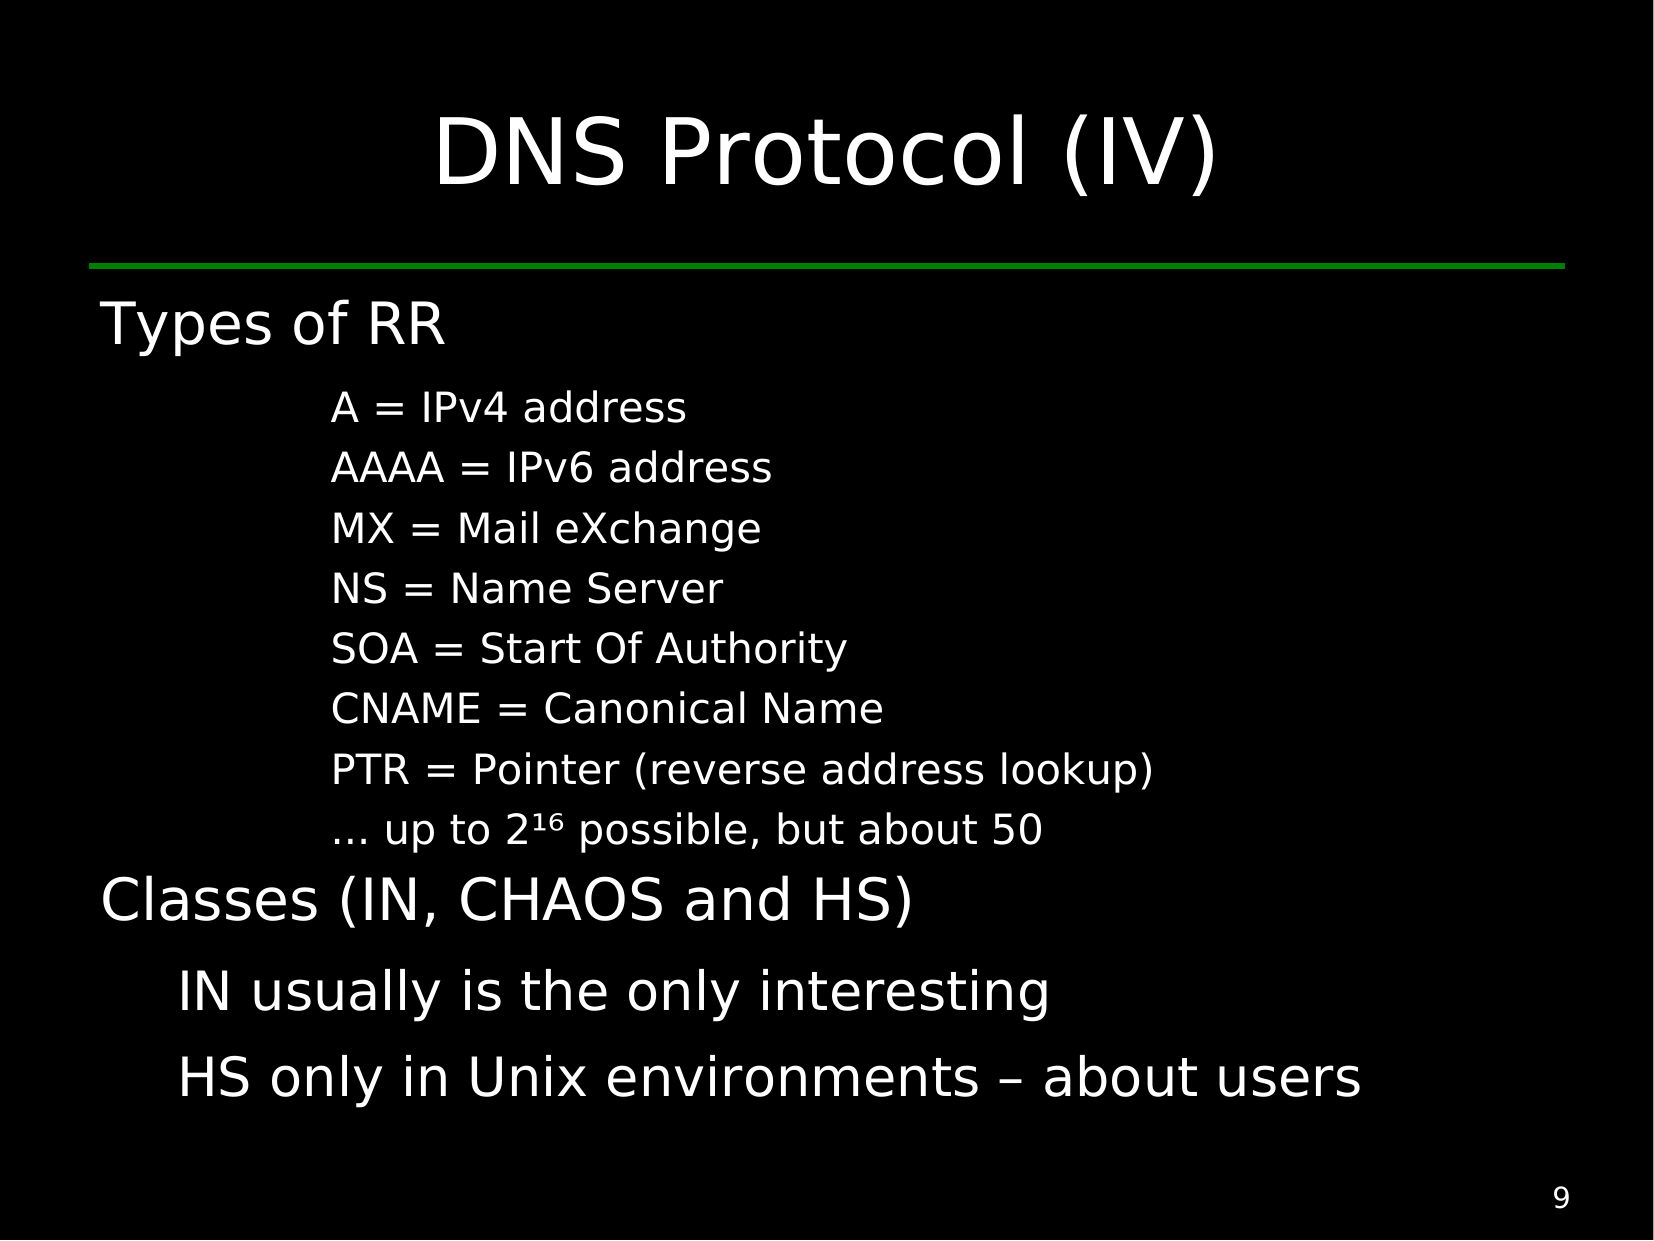

# DNS Protocol (IV)
Types of RR
A = IPv4 address
AAAA = IPv6 address
MX = Mail eXchange
NS = Name Server
SOA = Start Of Authority
CNAME = Canonical Name
PTR = Pointer (reverse address lookup)
... up to 2¹⁶ possible, but about 50
Classes (IN, CHAOS and HS)
IN usually is the only interesting
HS only in Unix environments – about users
9